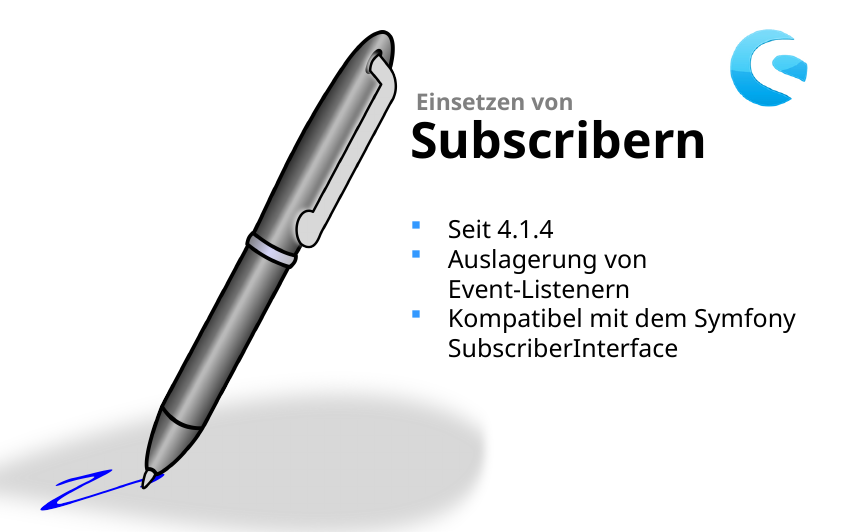

# Einsetzen von
Subscribern
Seit 4.1.4
Auslagerung von
Event-Listenern
Kompatibel mit dem Symfony SubscriberInterface